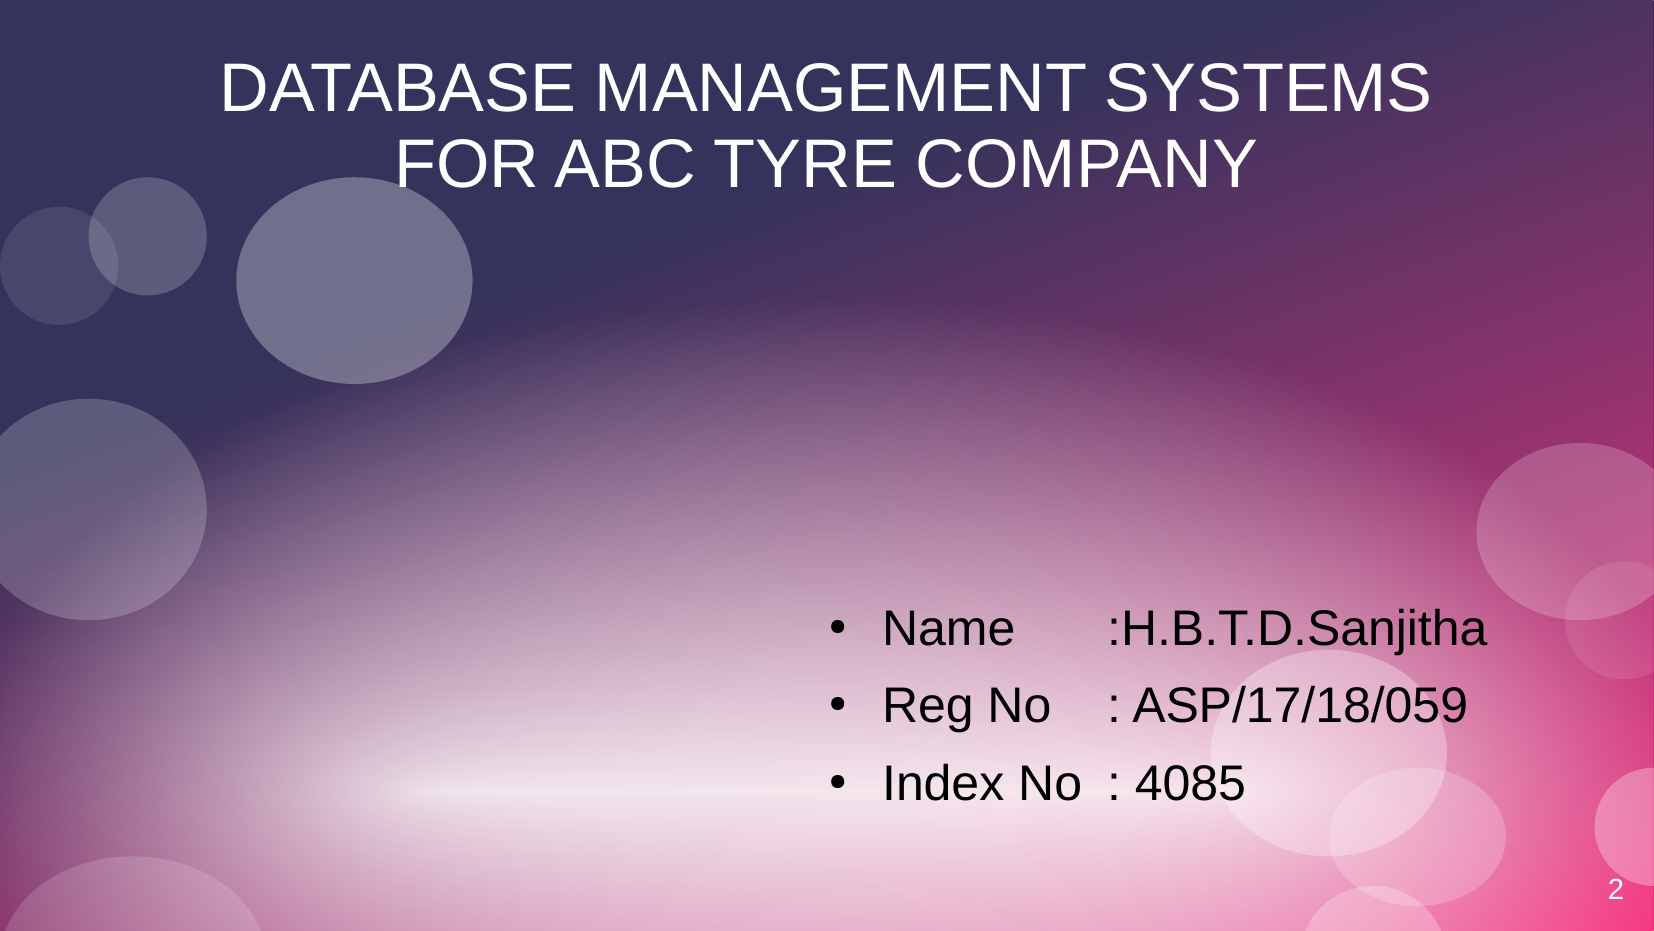

# DATABASE MANAGEMENT SYSTEMS FOR ABC TYRE COMPANY
Name 		:H.B.T.D.Sanjitha
Reg No	: ASP/17/18/059
Index No	: 4085